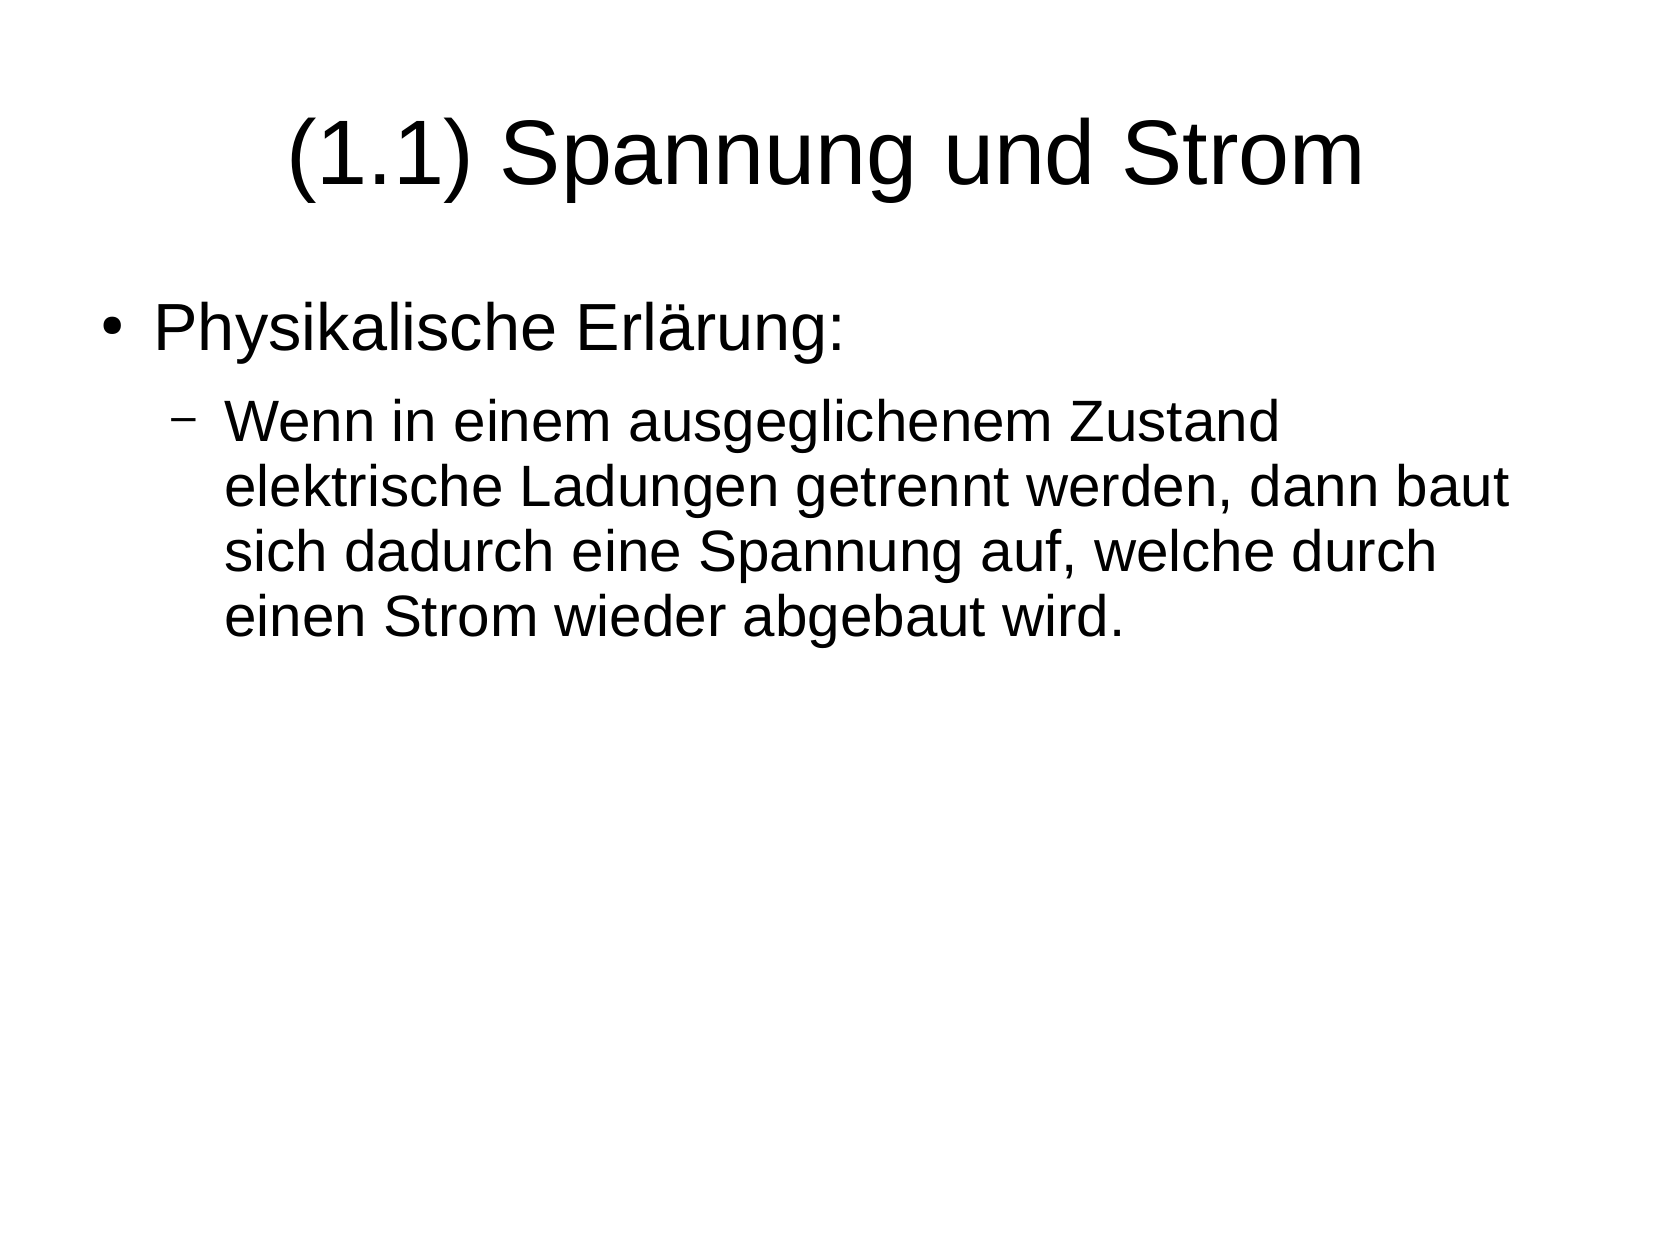

# (1.1) Spannung und Strom
Physikalische Erlärung:
Wenn in einem ausgeglichenem Zustand elektrische Ladungen getrennt werden, dann baut sich dadurch eine Spannung auf, welche durch einen Strom wieder abgebaut wird.